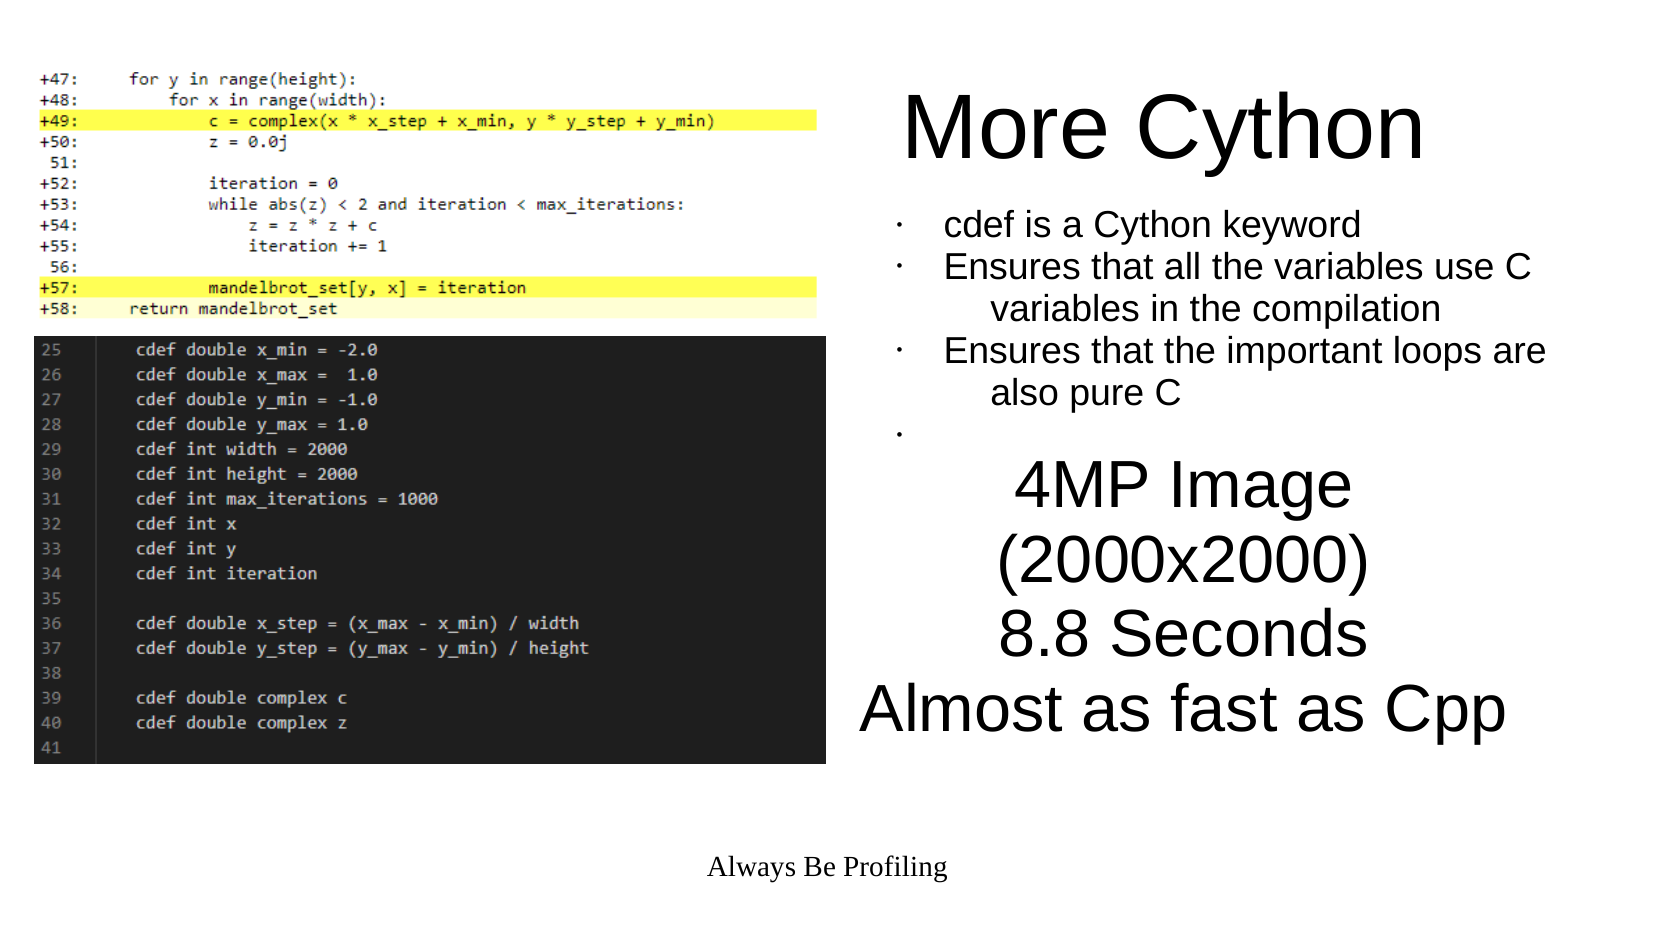

# More Cython
cdef is a Cython keyword
Ensures that all the variables use C variables in the compilation
Ensures that the important loops are also pure C
4MP Image (2000x2000)
8.8 Seconds
Almost as fast as Cpp
Always Be Profiling